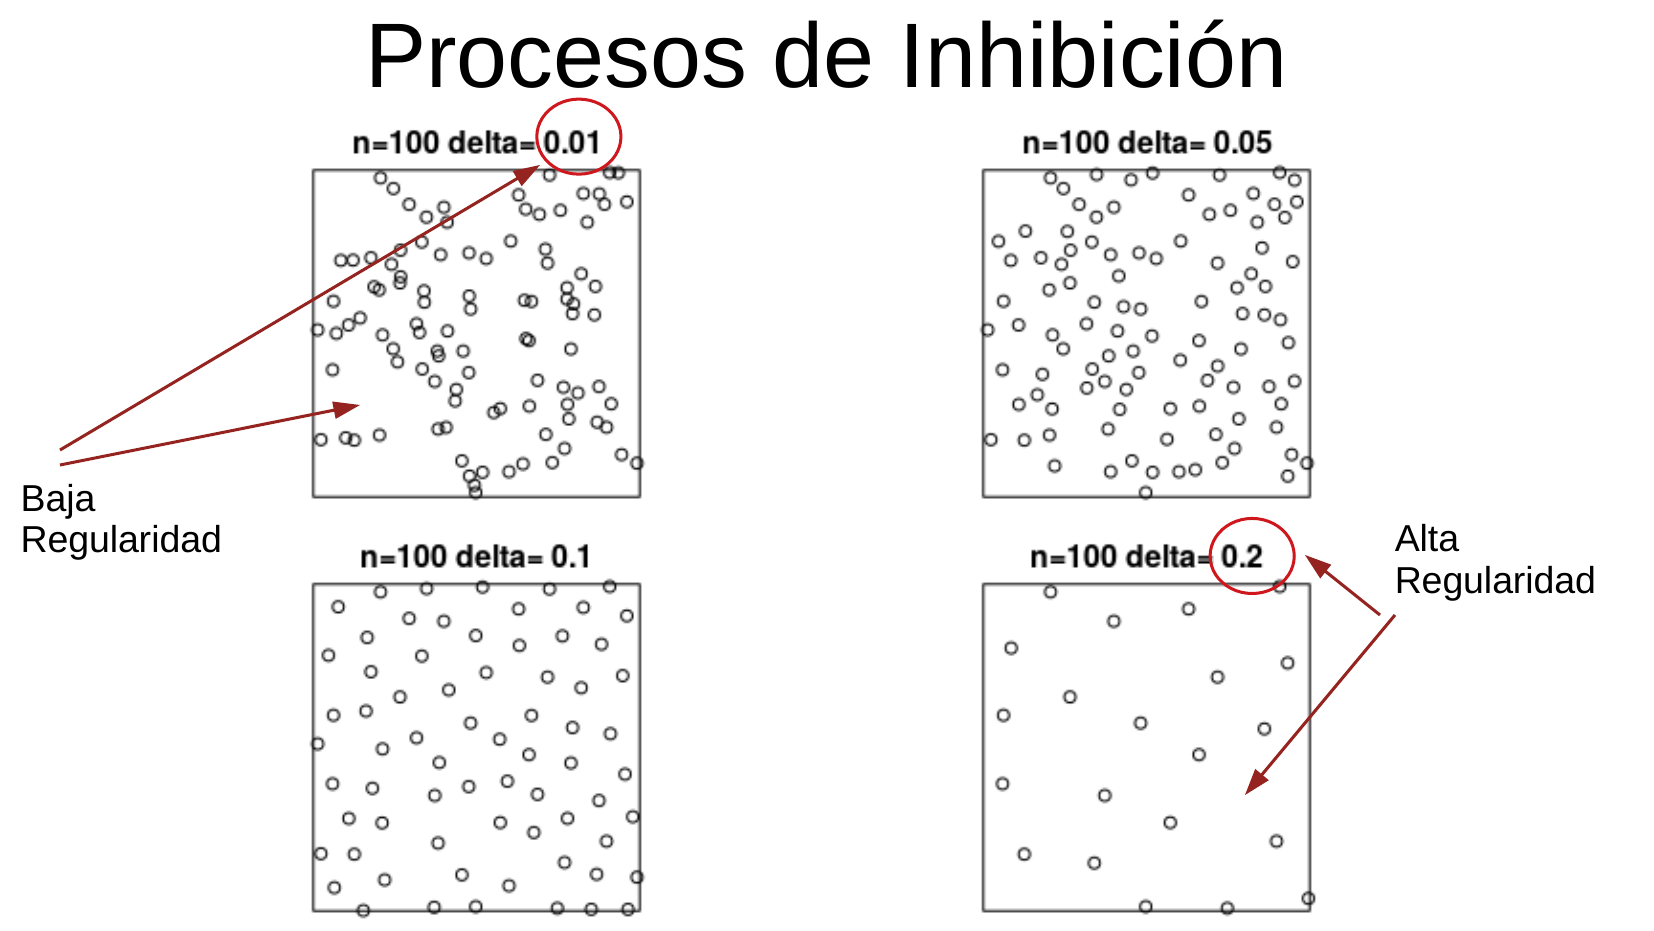

# Procesos de Inhibición
Baja Regularidad
Alta Regularidad